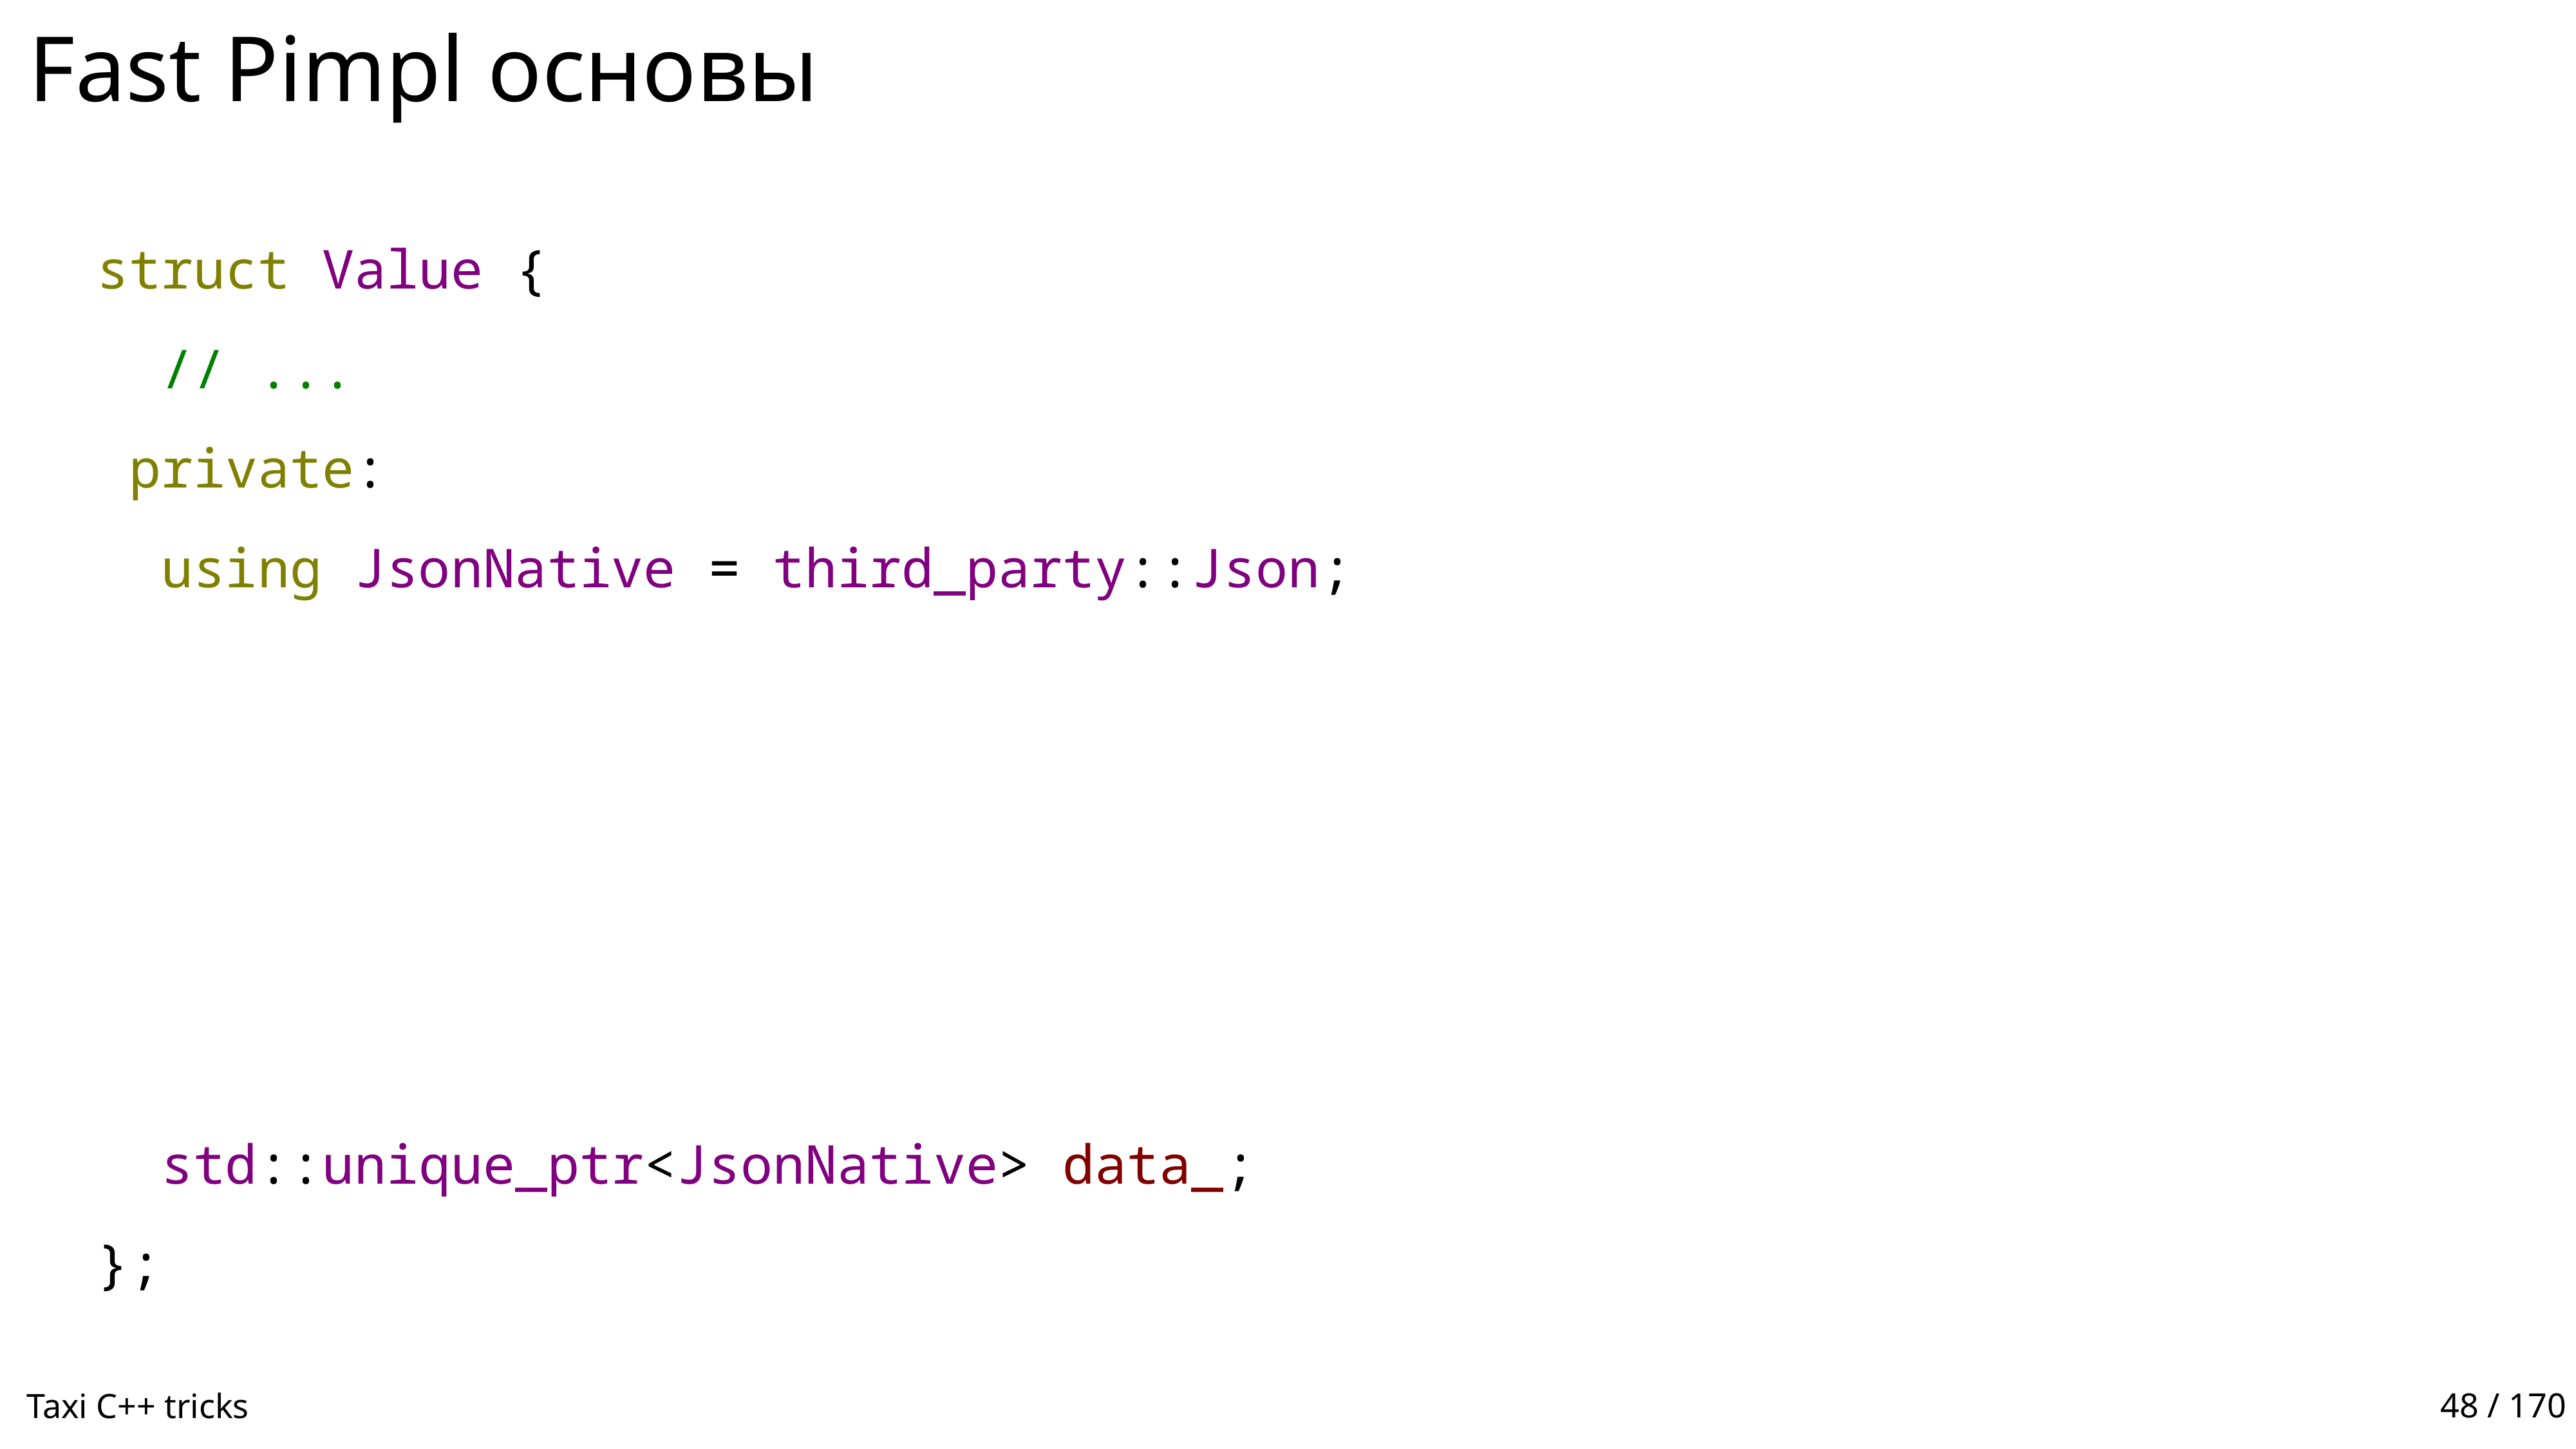

# Fast Pimpl основы
struct Value {
 // ...
 private:
 using JsonNative = third_party::Json;
 std::unique_ptr<JsonNative> data_;
};
Taxi C++ tricks